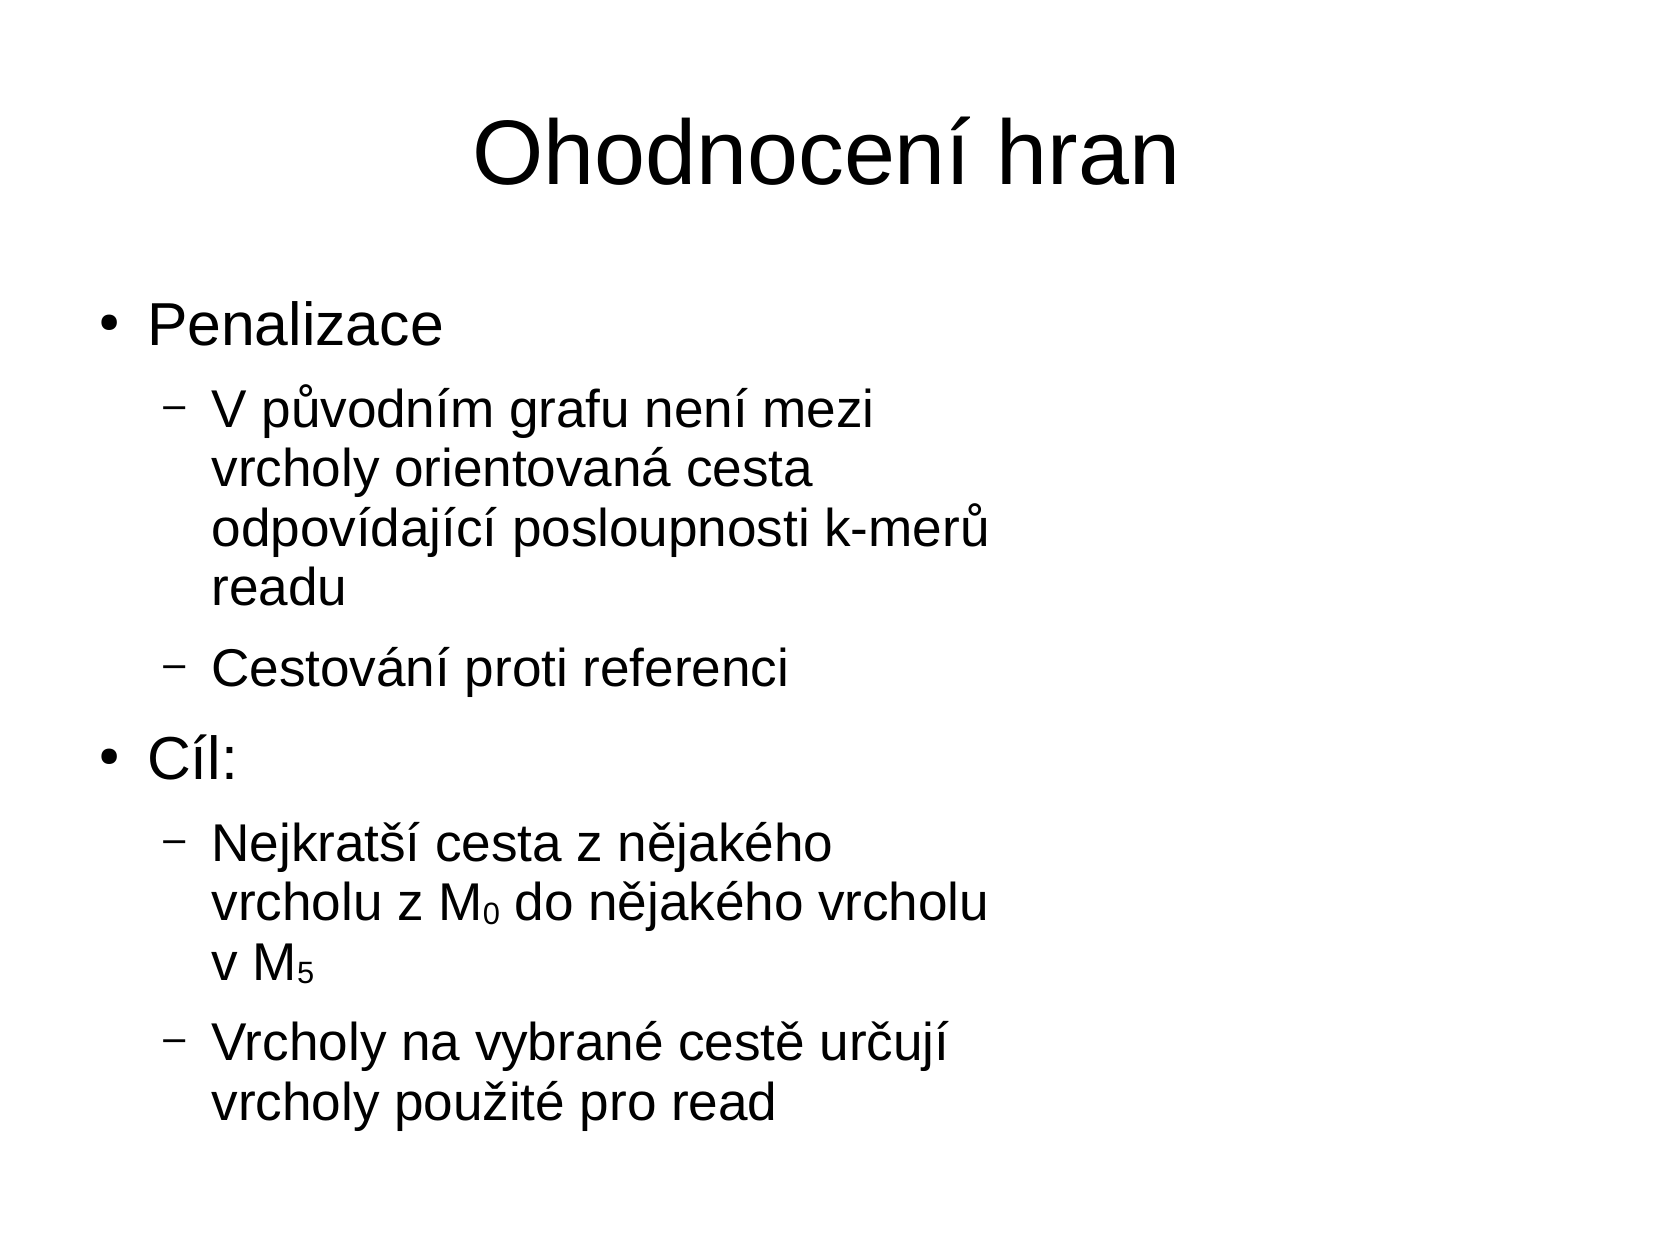

# Ohodnocení hran
Penalizace
V původním grafu není mezi vrcholy orientovaná cesta odpovídající posloupnosti k-merů readu
Cestování proti referenci
Cíl:
Nejkratší cesta z nějakého vrcholu z M0 do nějakého vrcholu v M5
Vrcholy na vybrané cestě určují vrcholy použité pro read